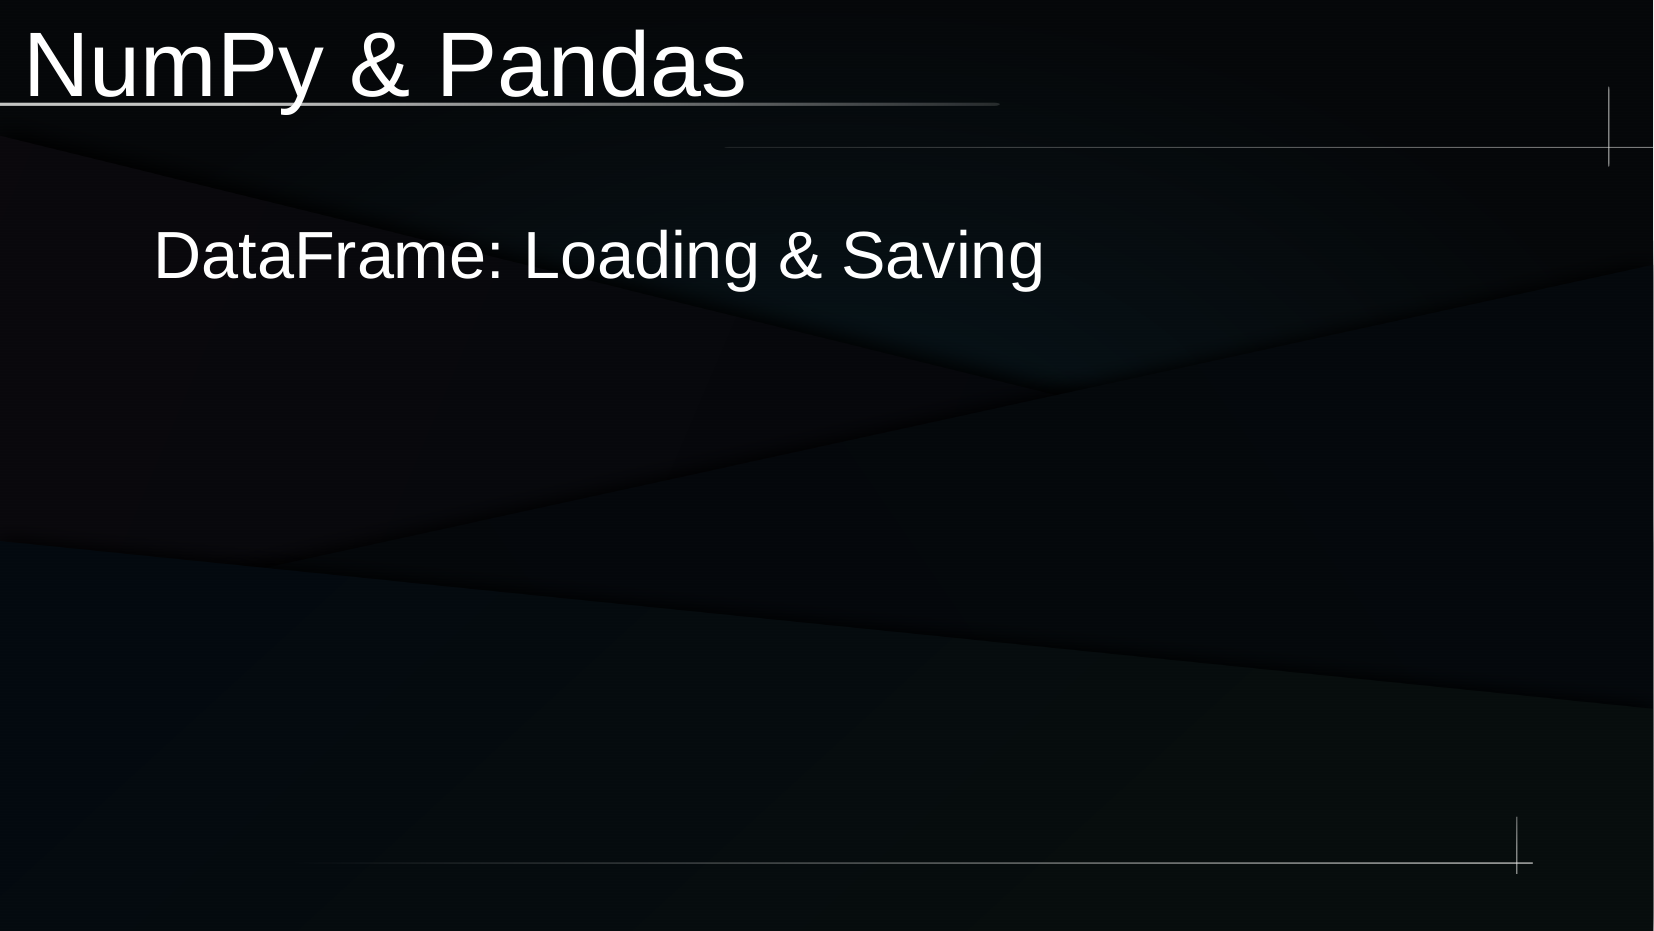

# NumPy & Pandas
DataFrame: Loading & Saving